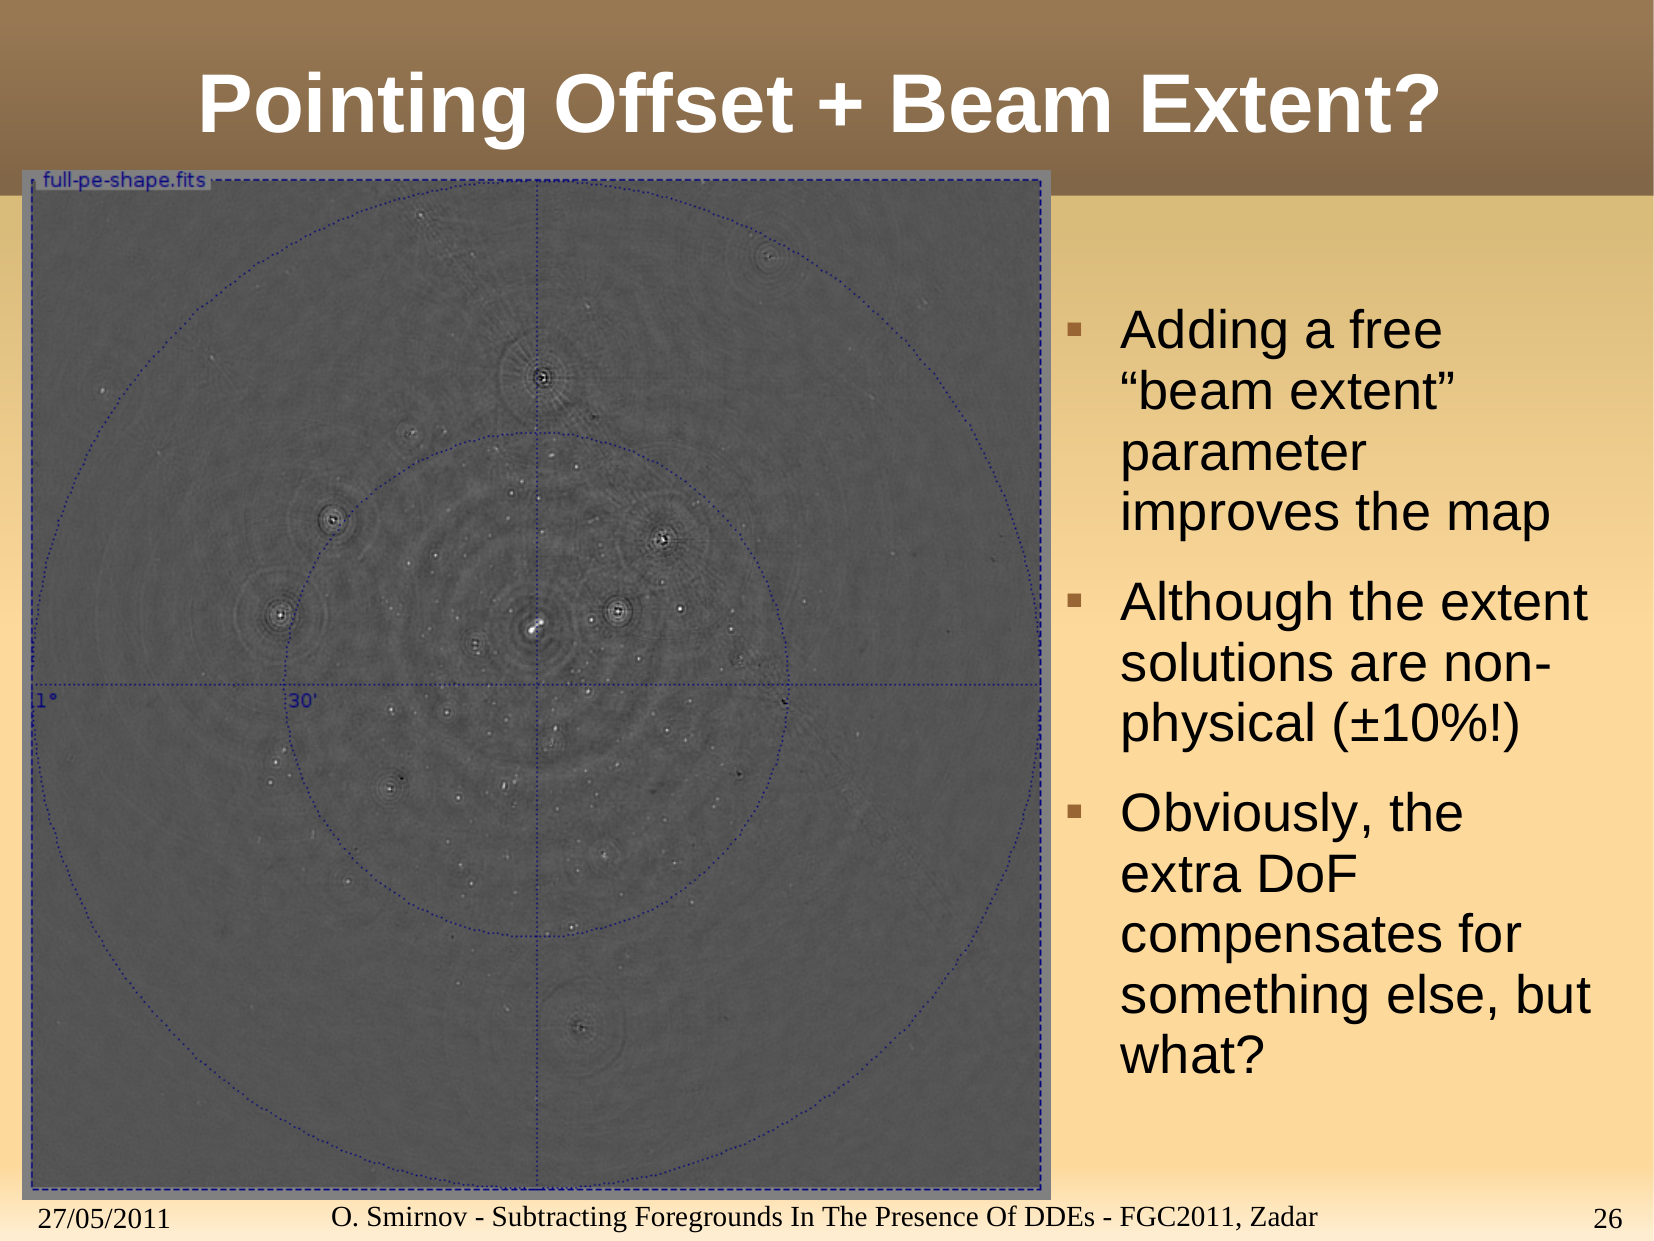

# Pointing Offset + Beam Extent?
Adding a free “beam extent” parameter improves the map
Although the extent solutions are non-physical (±10%!)
Obviously, the extra DoF compensates for something else, but what?
O. Smirnov - Subtracting Foregrounds In The Presence Of DDEs - FGC2011, Zadar
27/05/2011
26